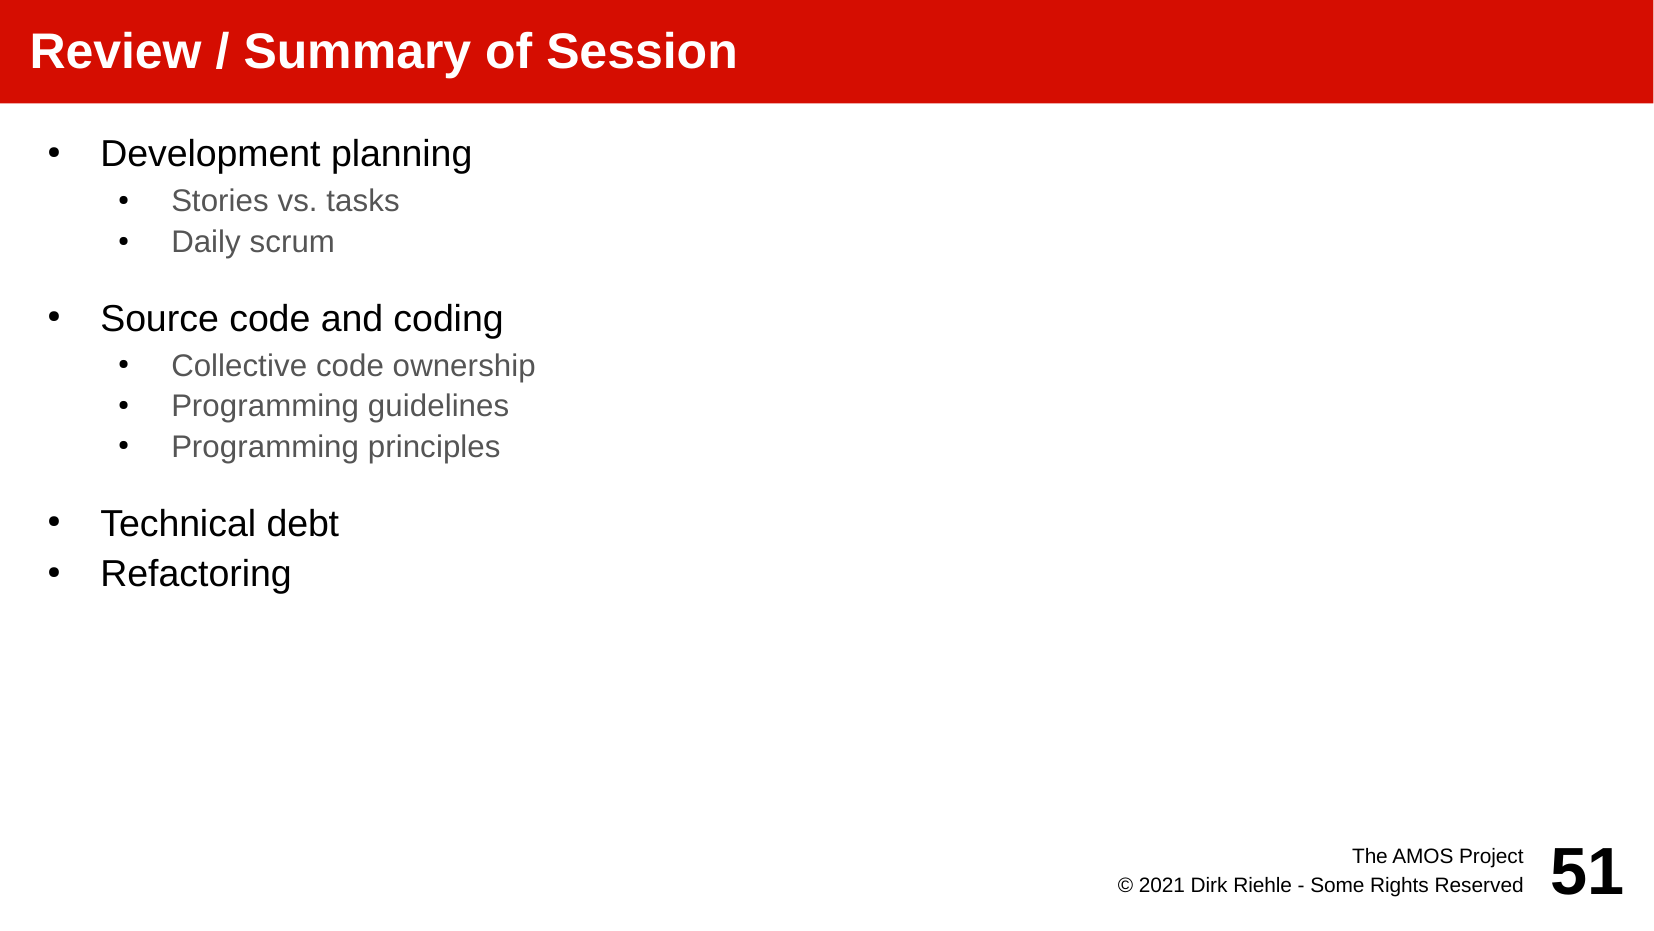

# Review / Summary of Session
Development planning
Stories vs. tasks
Daily scrum
Source code and coding
Collective code ownership
Programming guidelines
Programming principles
Technical debt
Refactoring
The AMOS Project
51
© 2021 Dirk Riehle - Some Rights Reserved